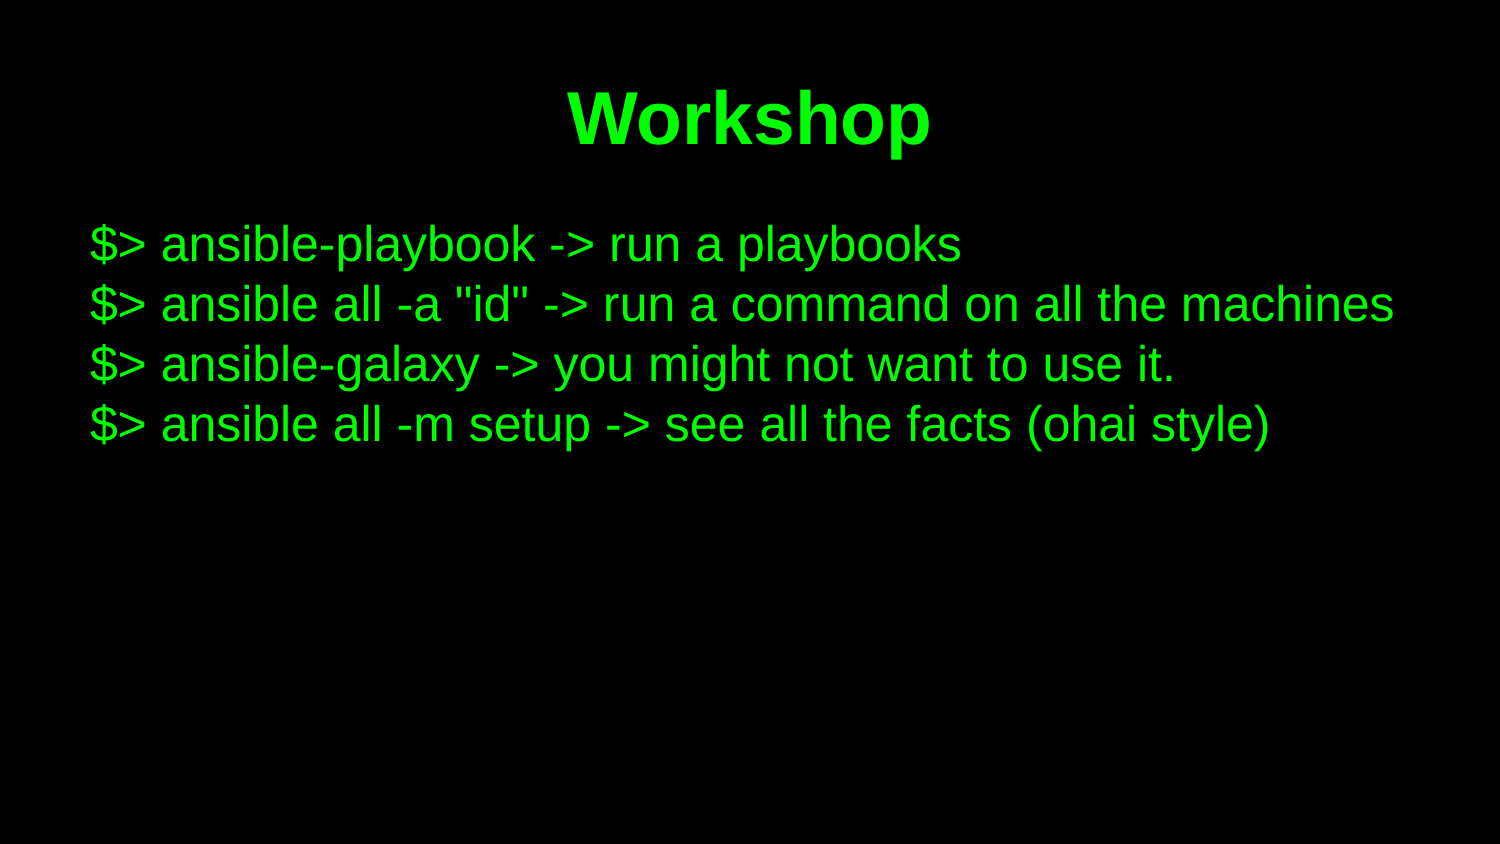

Workshop
# $> ansible-playbook -> run a playbooks
$> ansible all -a "id" -> run a command on all the machines
$> ansible-galaxy -> you might not want to use it.
$> ansible all -m setup -> see all the facts (ohai style)